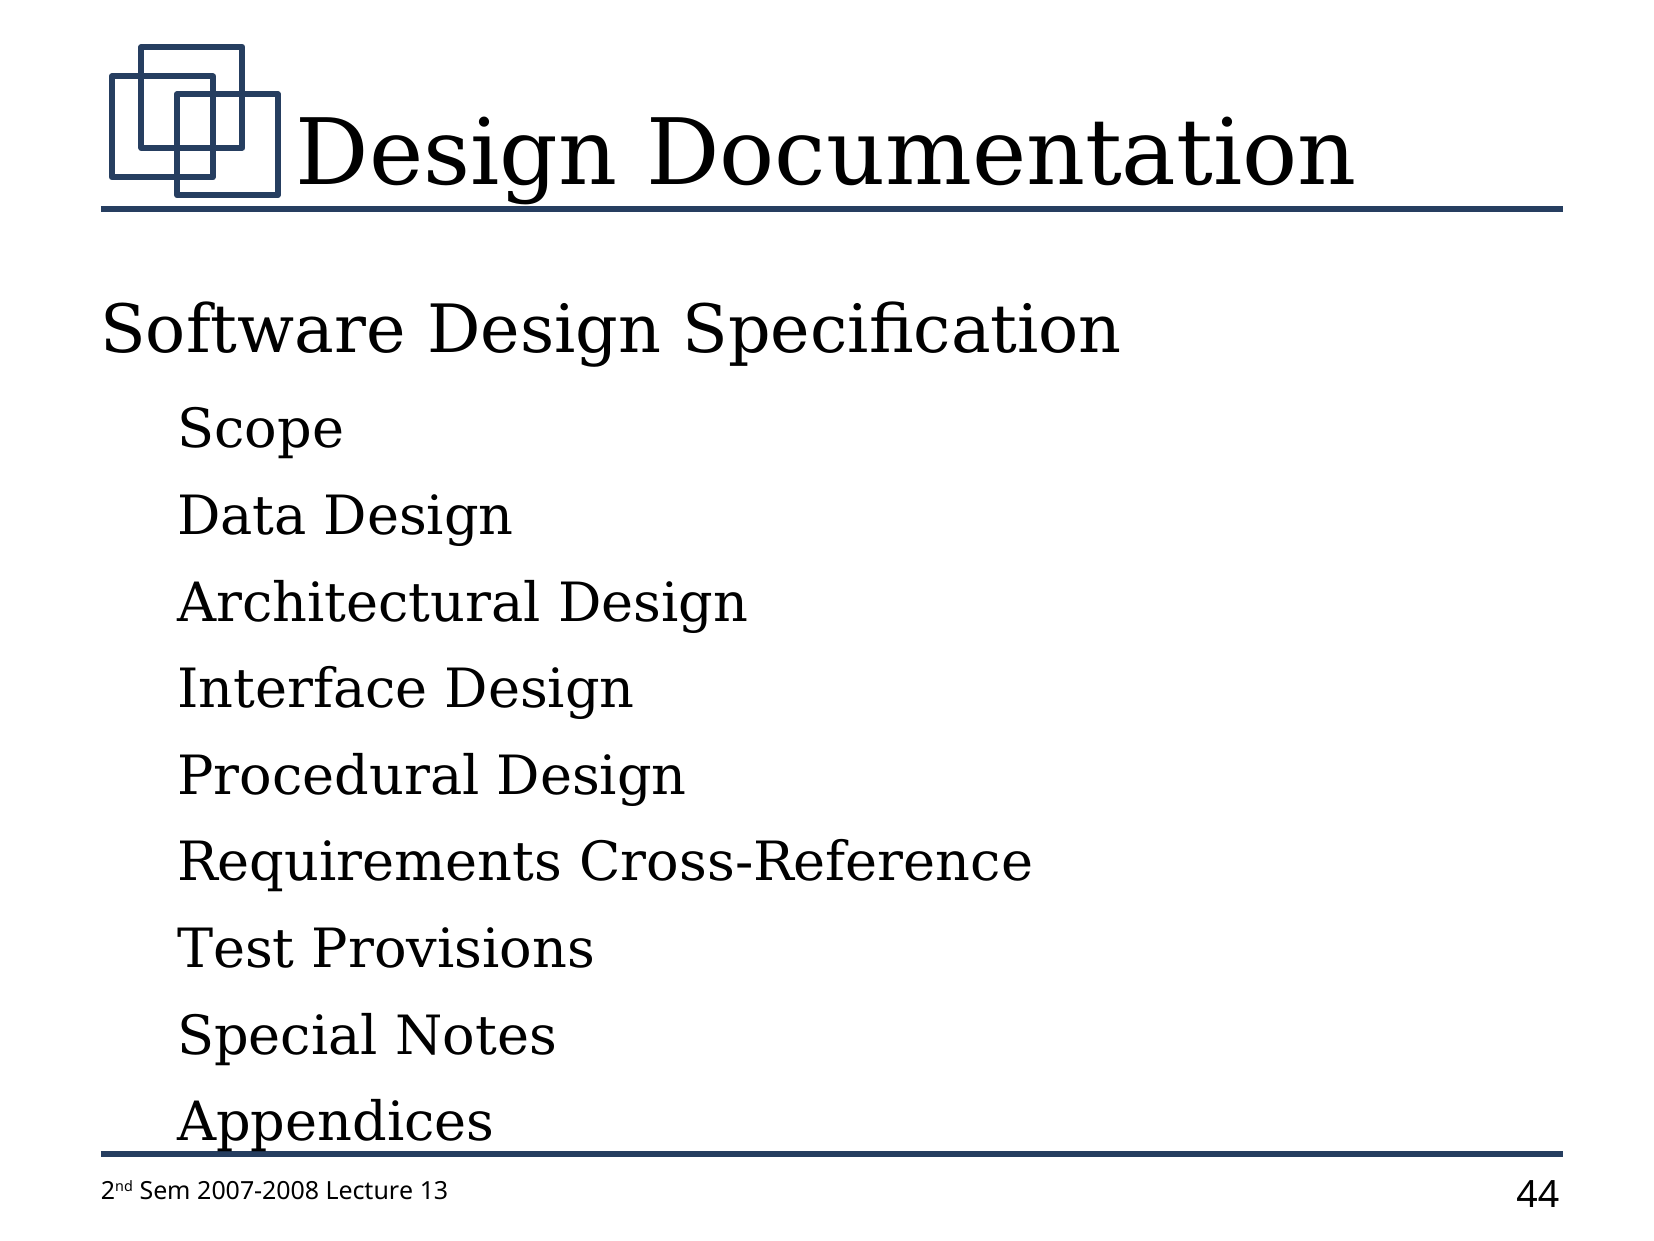

# Design Documentation
Software Design Specification
Scope
Data Design
Architectural Design
Interface Design
Procedural Design
Requirements Cross-Reference
Test Provisions
Special Notes
Appendices